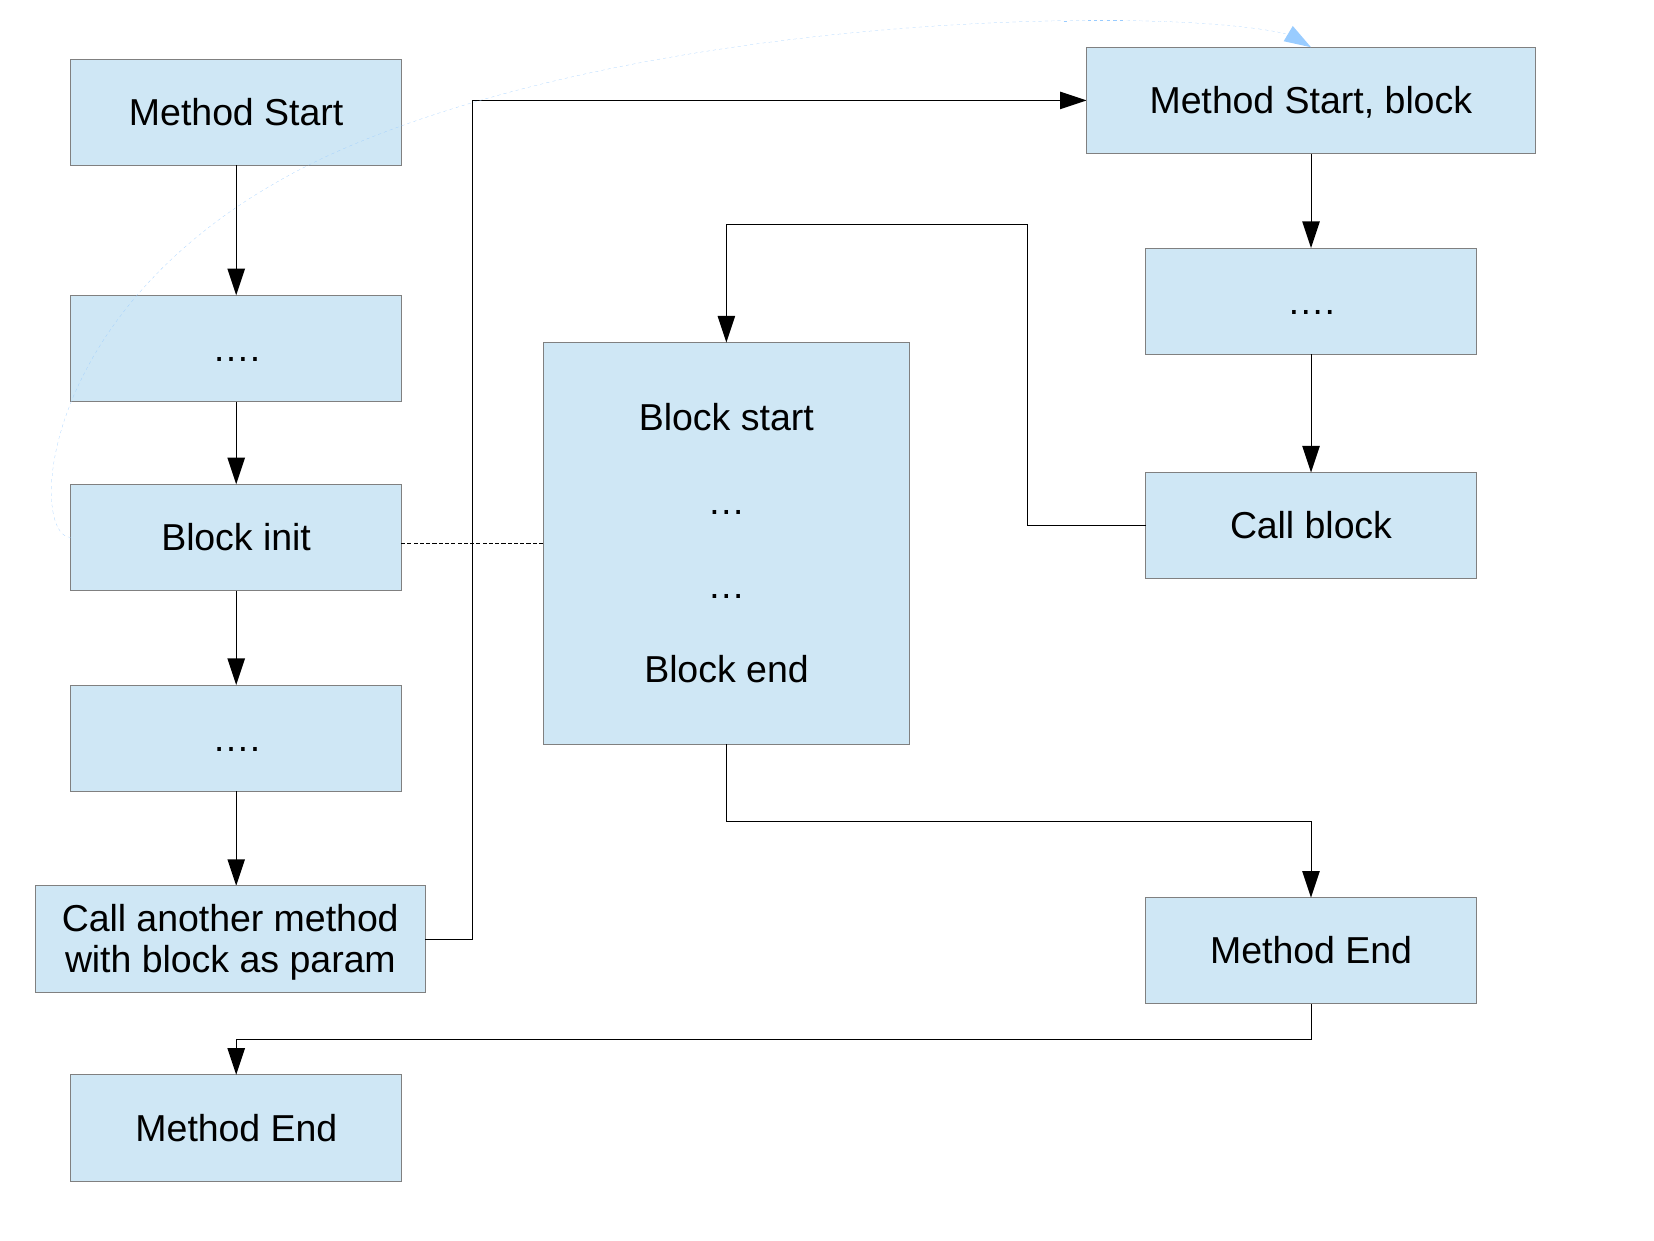

Method Start, block
Method Start
….
….
Block start
…
…
Block end
Call block
Block init
….
Call another method
with block as param
Method End
Method End